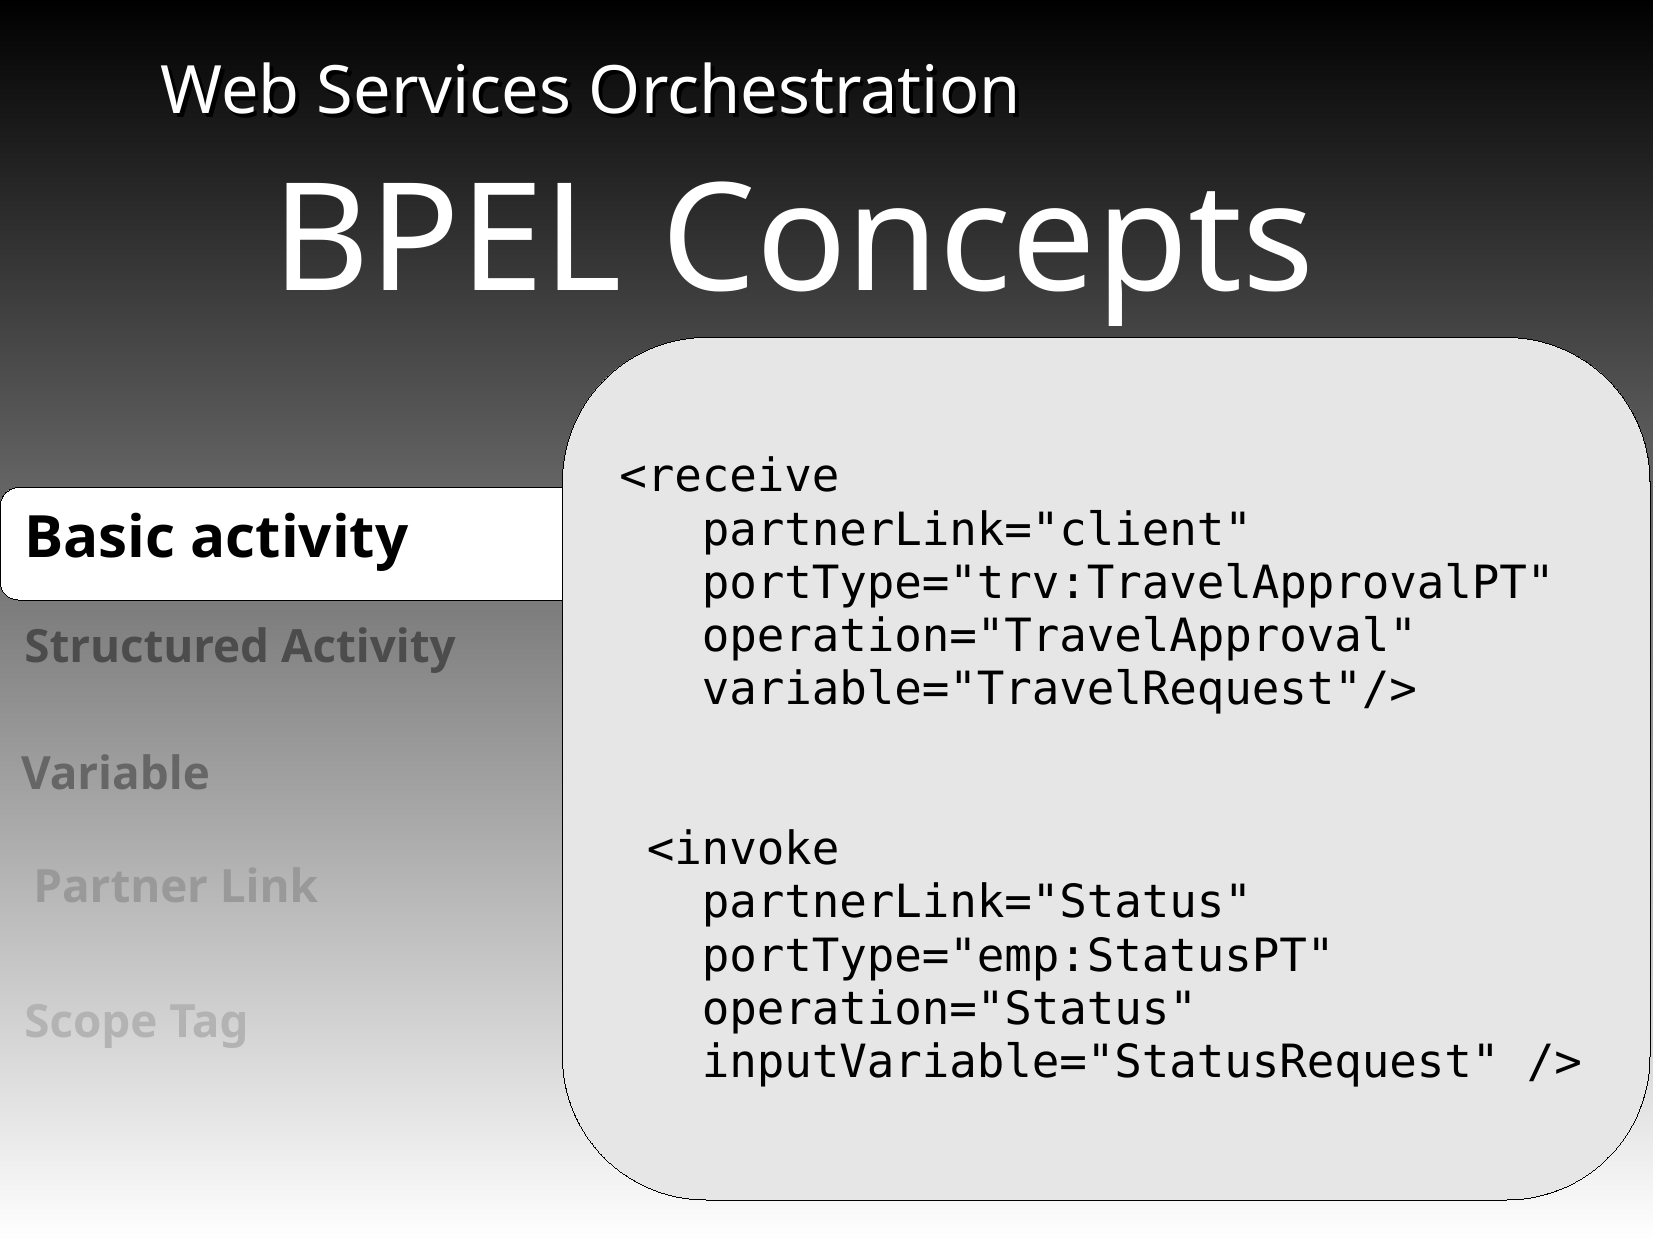

Web Services Orchestration
BPEL Concepts
<receive
 partnerLink="client"
 portType="trv:TravelApprovalPT"
 operation="TravelApproval"
 variable="TravelRequest"/>
 <invoke
 partnerLink="Status"
 portType="emp:StatusPT"
 operation="Status"
 inputVariable="StatusRequest" />
Basic activity
Structured Activity
Variable
Partner Link
Scope Tag
25